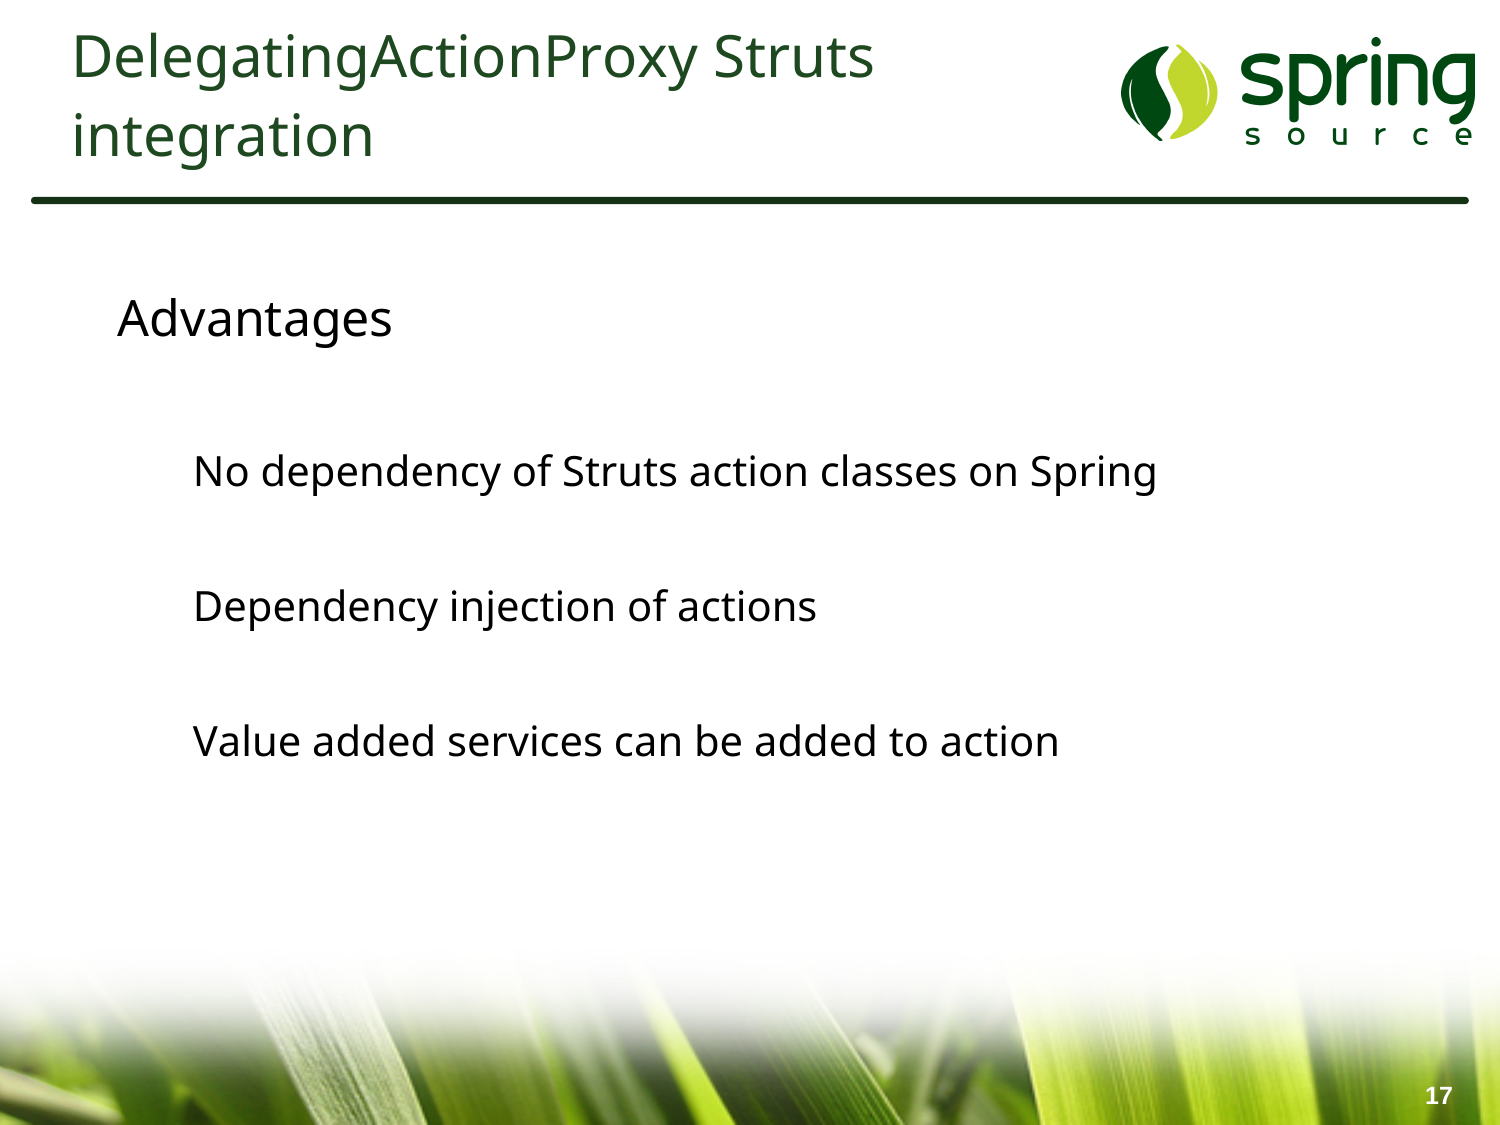

# DelegatingActionProxy Struts integration
Advantages
No dependency of Struts action classes on Spring
Dependency injection of actions
Value added services can be added to action